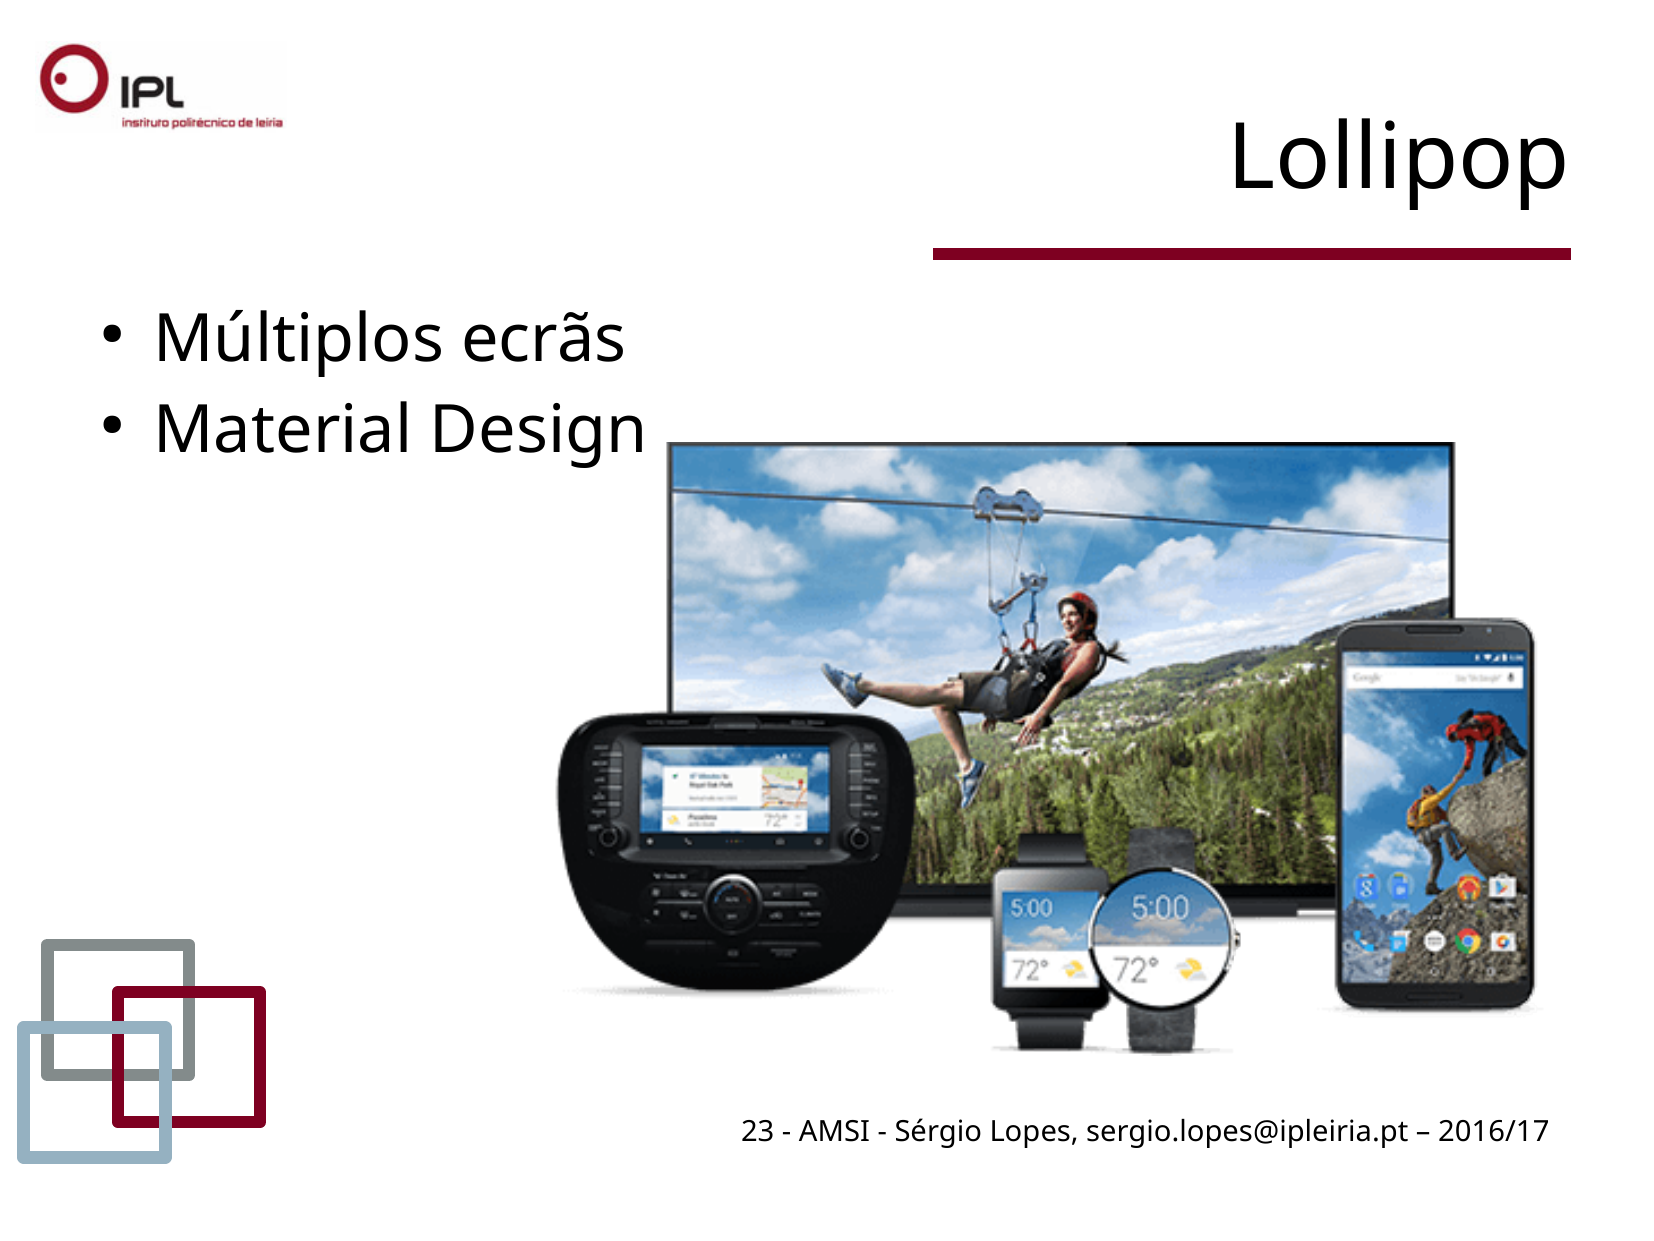

# Lollipop
Múltiplos ecrãs
Material Design
23 - AMSI - Sérgio Lopes, sergio.lopes@ipleiria.pt – 2016/17